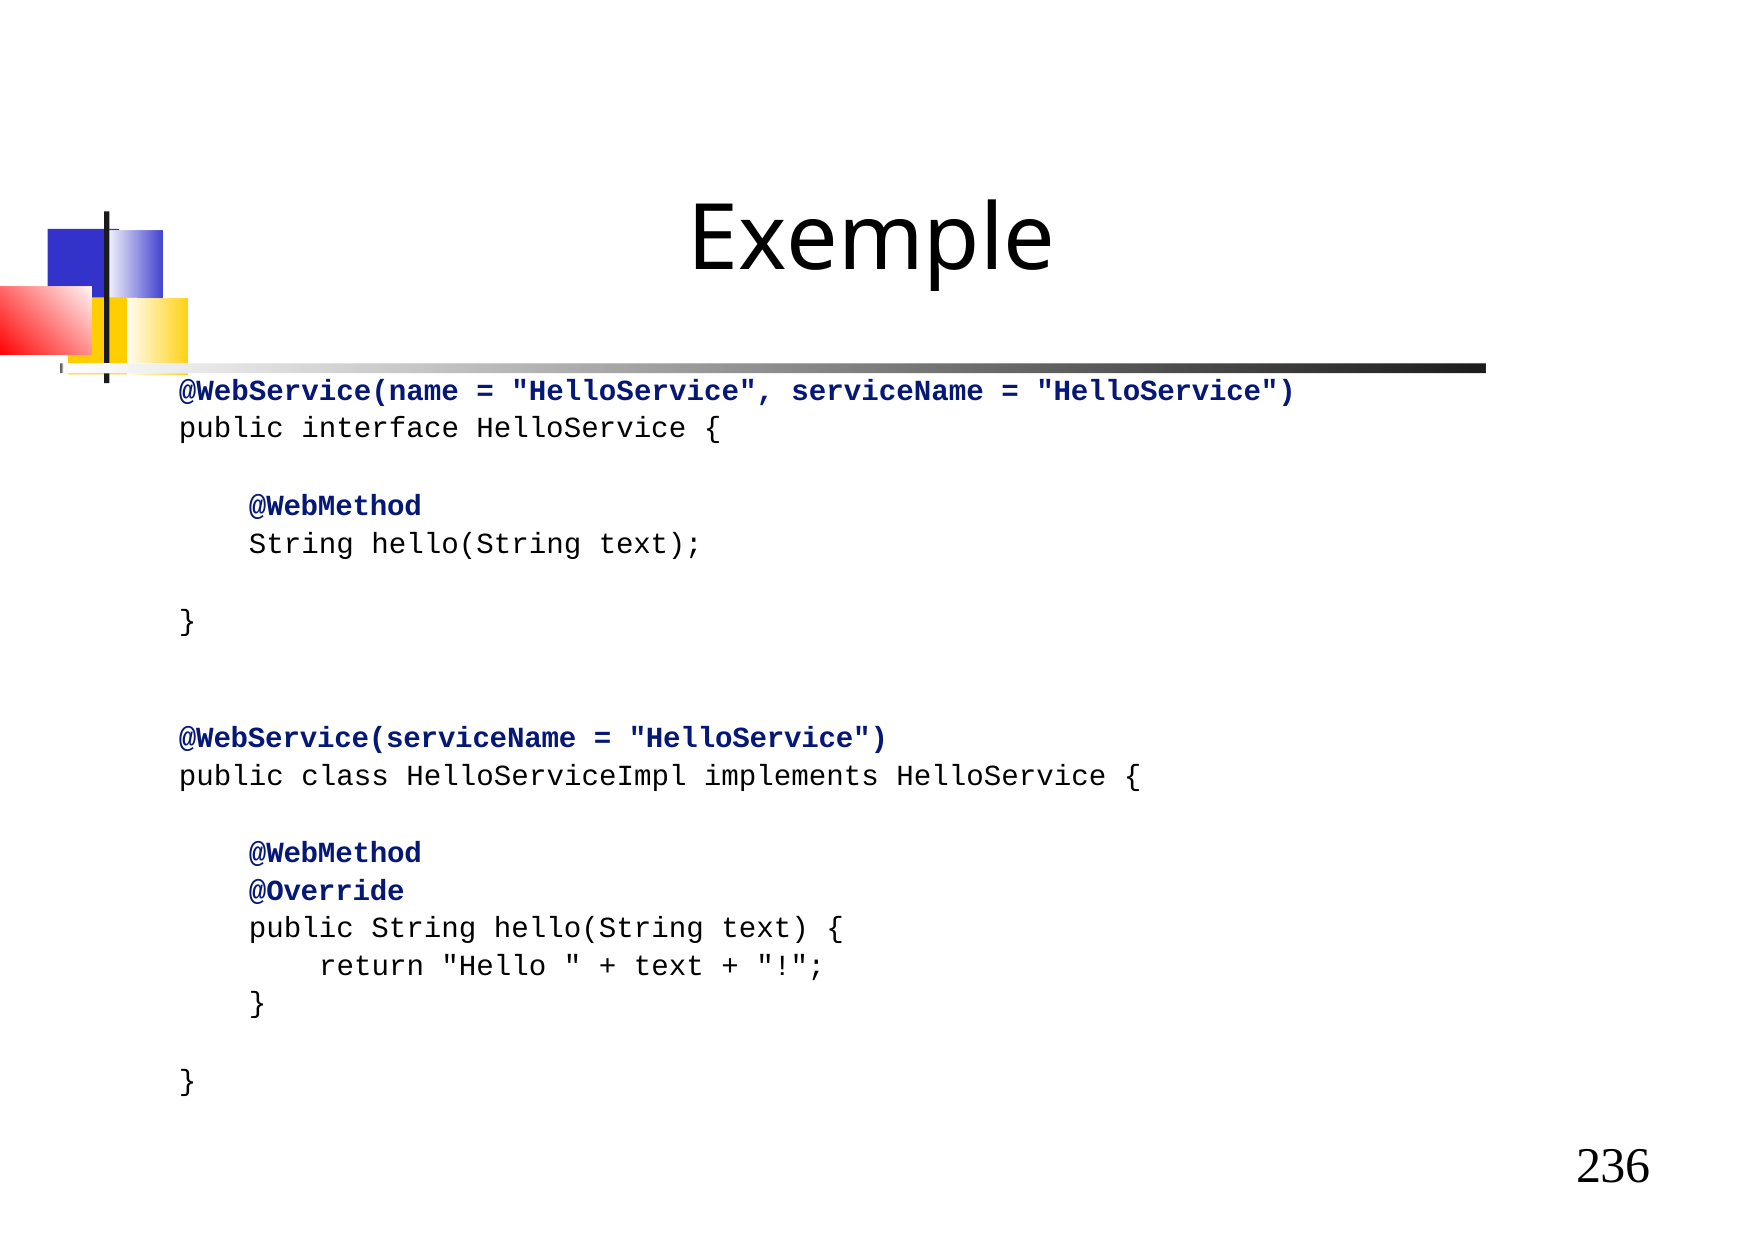

# Exemple
@WebService(name = "HelloService", serviceName = "HelloService")
public interface HelloService {
@WebMethod
String hello(String text);
}
@WebService(serviceName = "HelloService")
public class HelloServiceImpl implements HelloService {
@WebMethod @Override
public String hello(String text) { return "Hello " + text + "!";
}
}
236